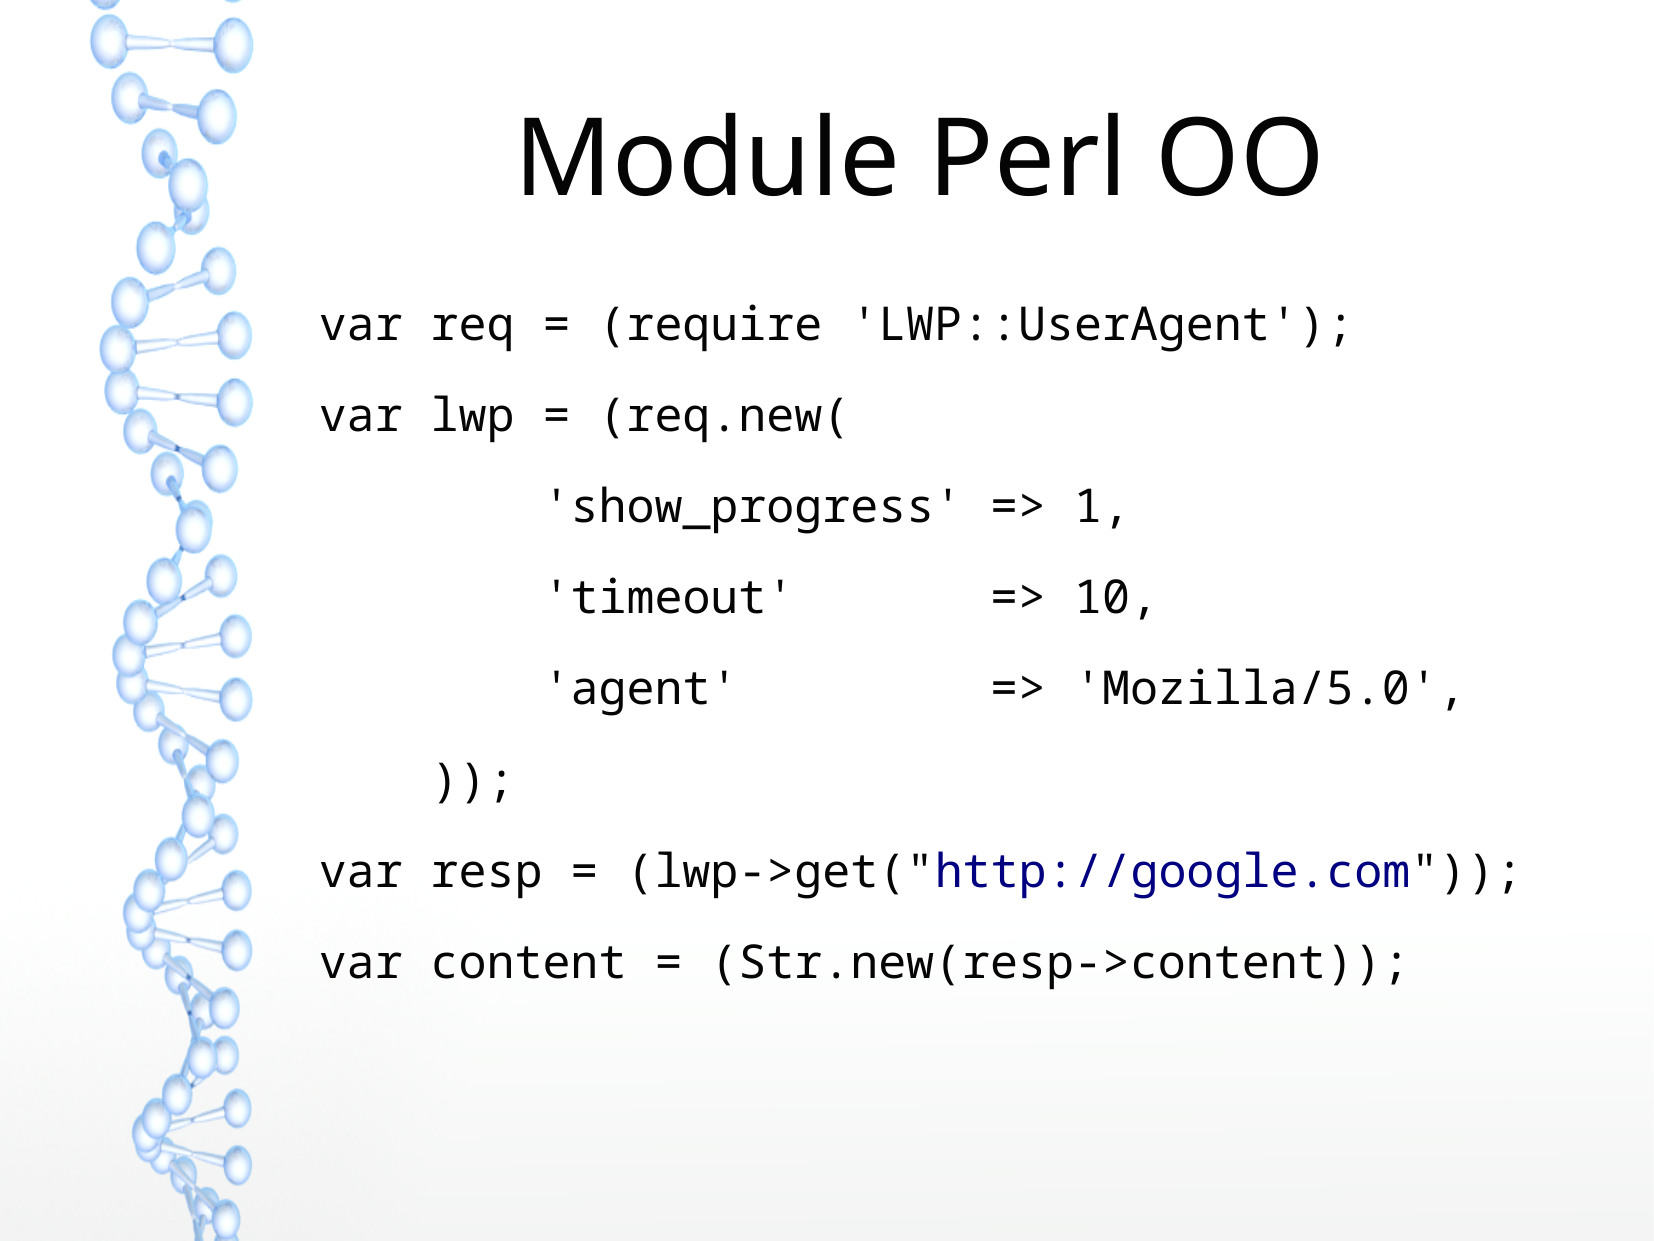

# Module Perl OO
var req = (require 'LWP::UserAgent');
var lwp = (req.new(
 'show_progress' => 1,
 'timeout' => 10,
 'agent' => 'Mozilla/5.0',
 ));
var resp = (lwp->get("http://google.com"));
var content = (Str.new(resp->content));